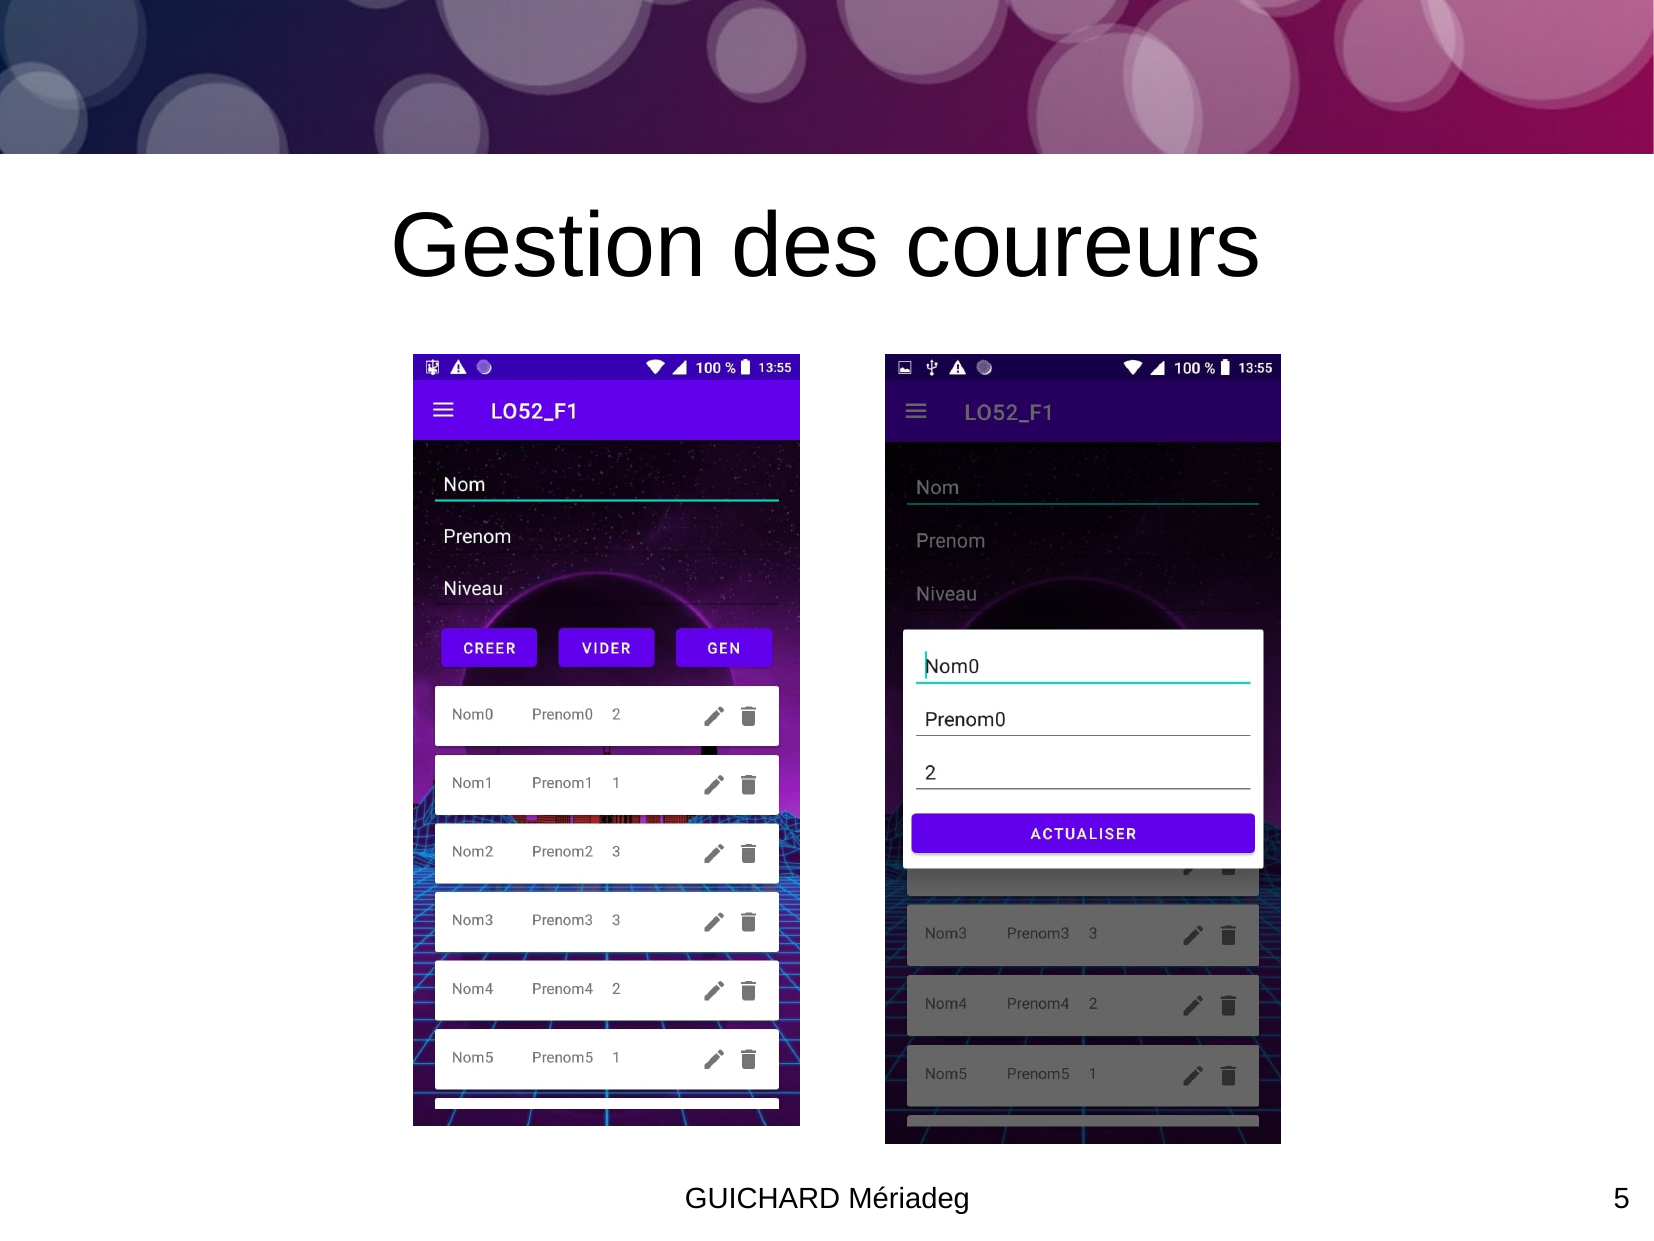

# Gestion des coureurs
GUICHARD Mériadeg
5